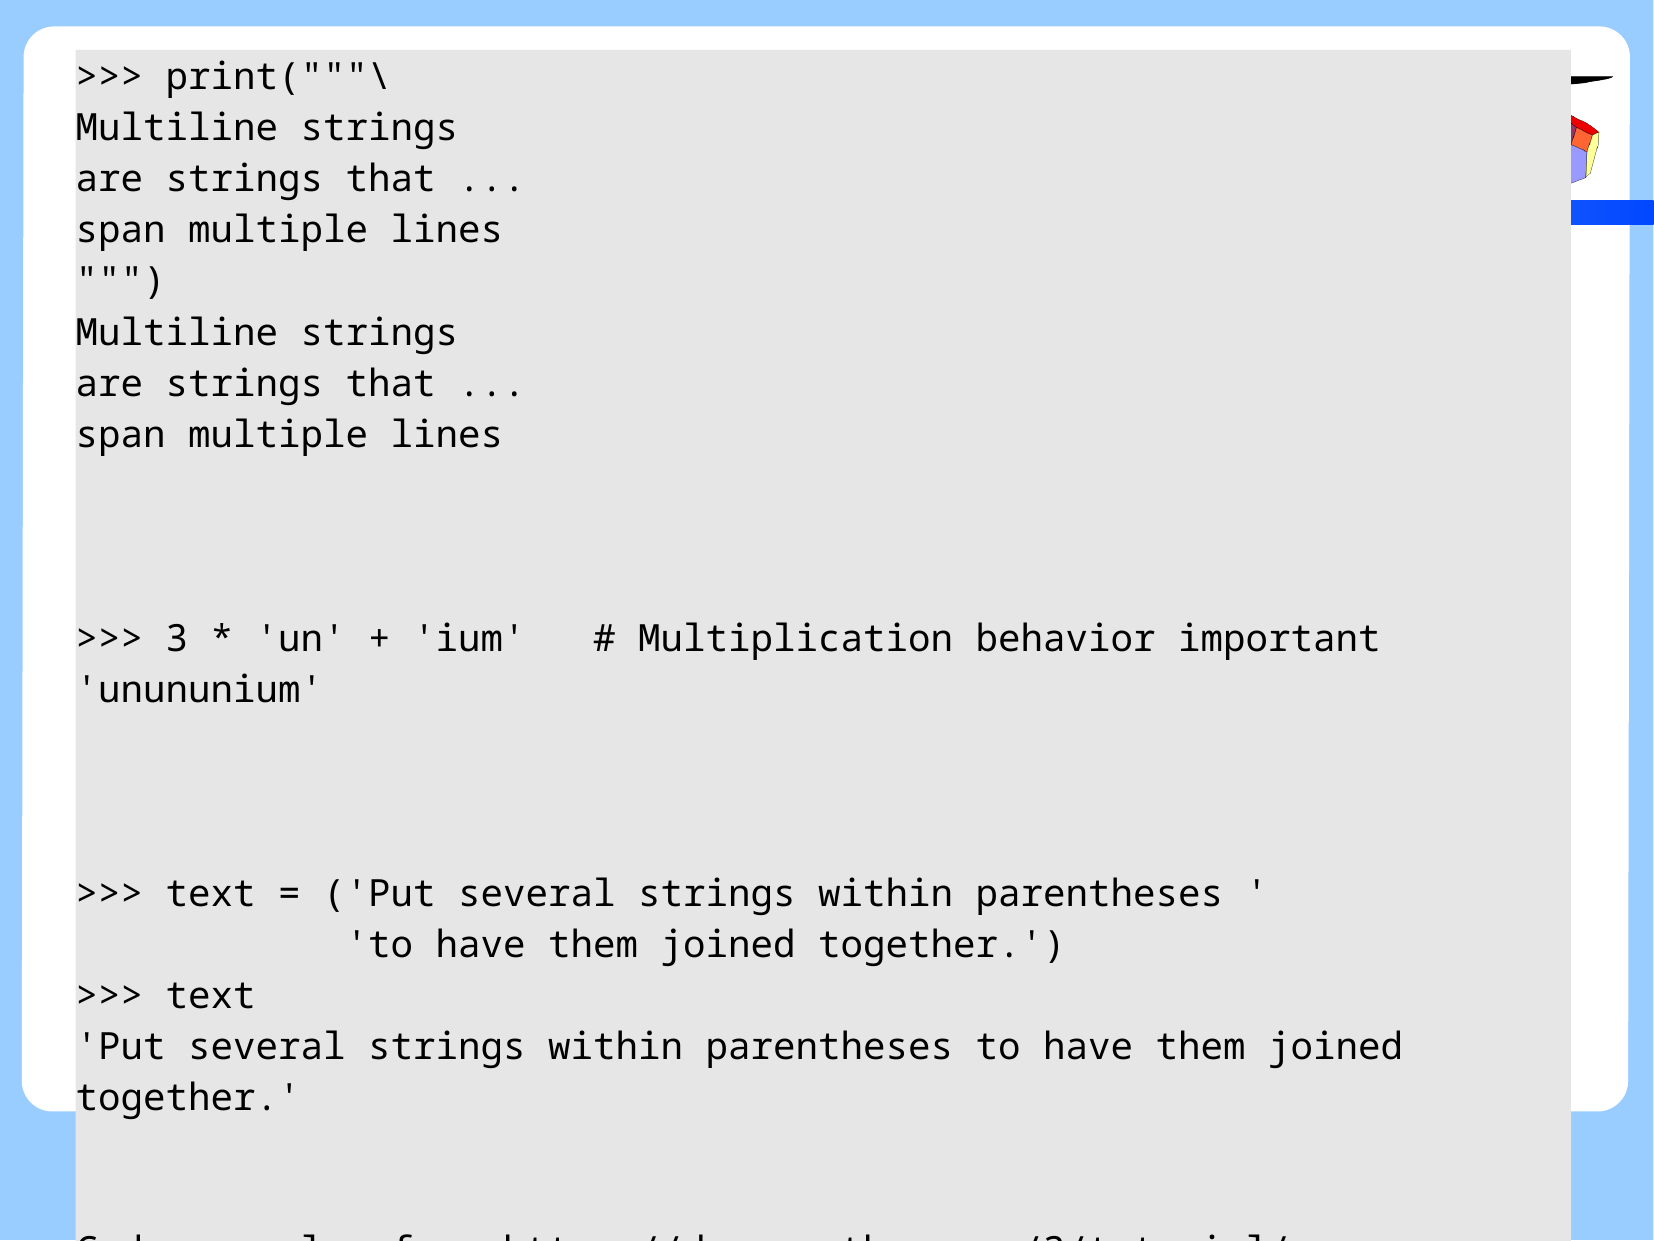

# Strings, multi-line and concatenation
>>> print("""\
Multiline strings
are strings that ...
span multiple lines
""")
Multiline strings
are strings that ...
span multiple lines
>>> 3 * 'un' + 'ium' # Multiplication behavior important
'unununium'
>>> text = ('Put several strings within parentheses '
 'to have them joined together.')
>>> text
'Put several strings within parentheses to have them joined together.'
Code examples from https://docs.python.org/3/tutorial/